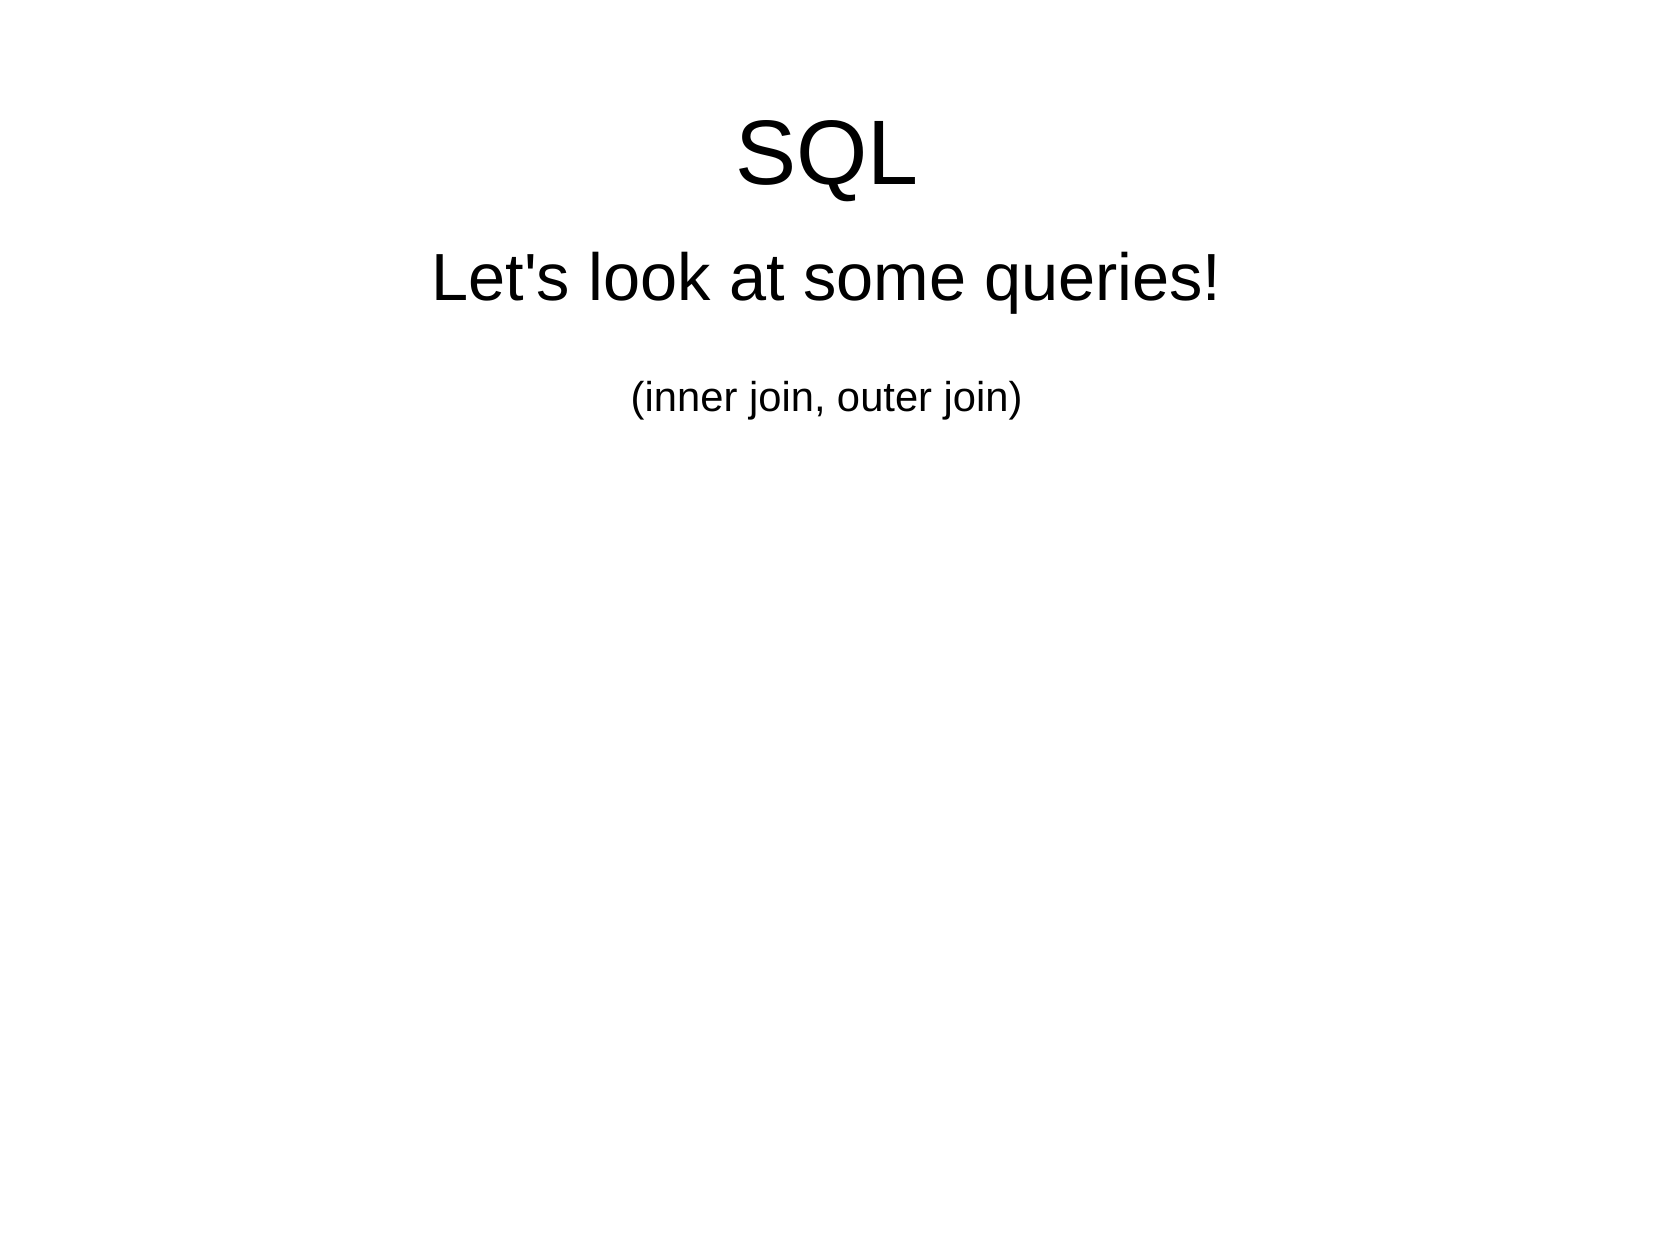

# SQL
Let's look at some queries!
(inner join, outer join)